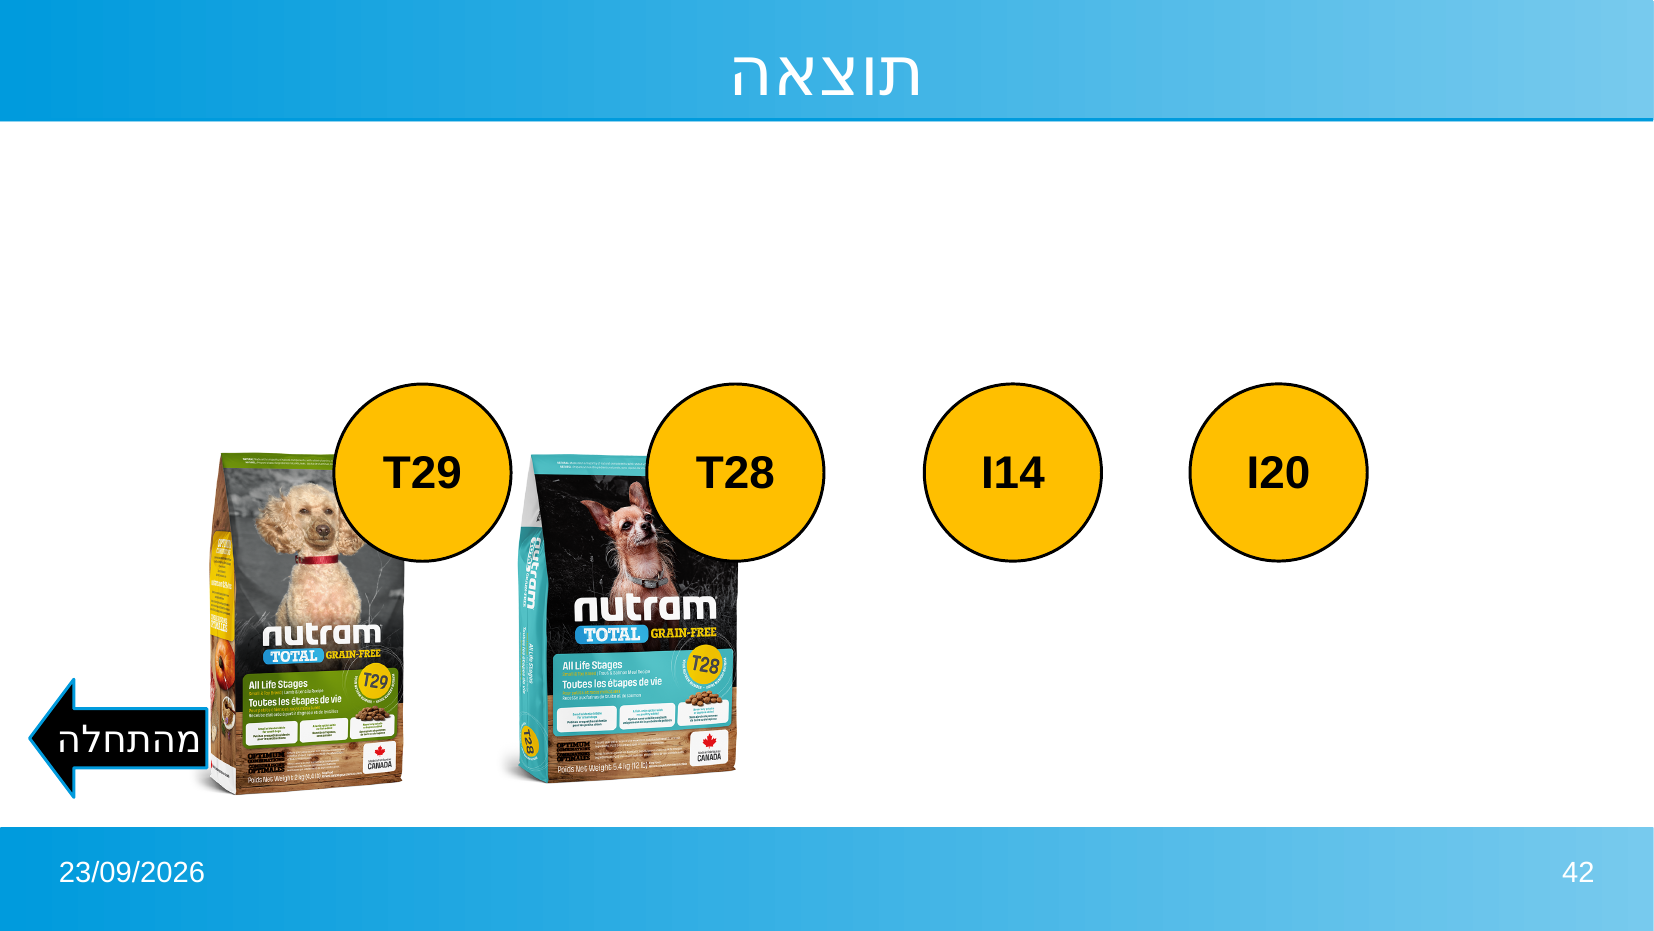

# תוצאה
I20
I14
T28
T29
מהתחלה
42